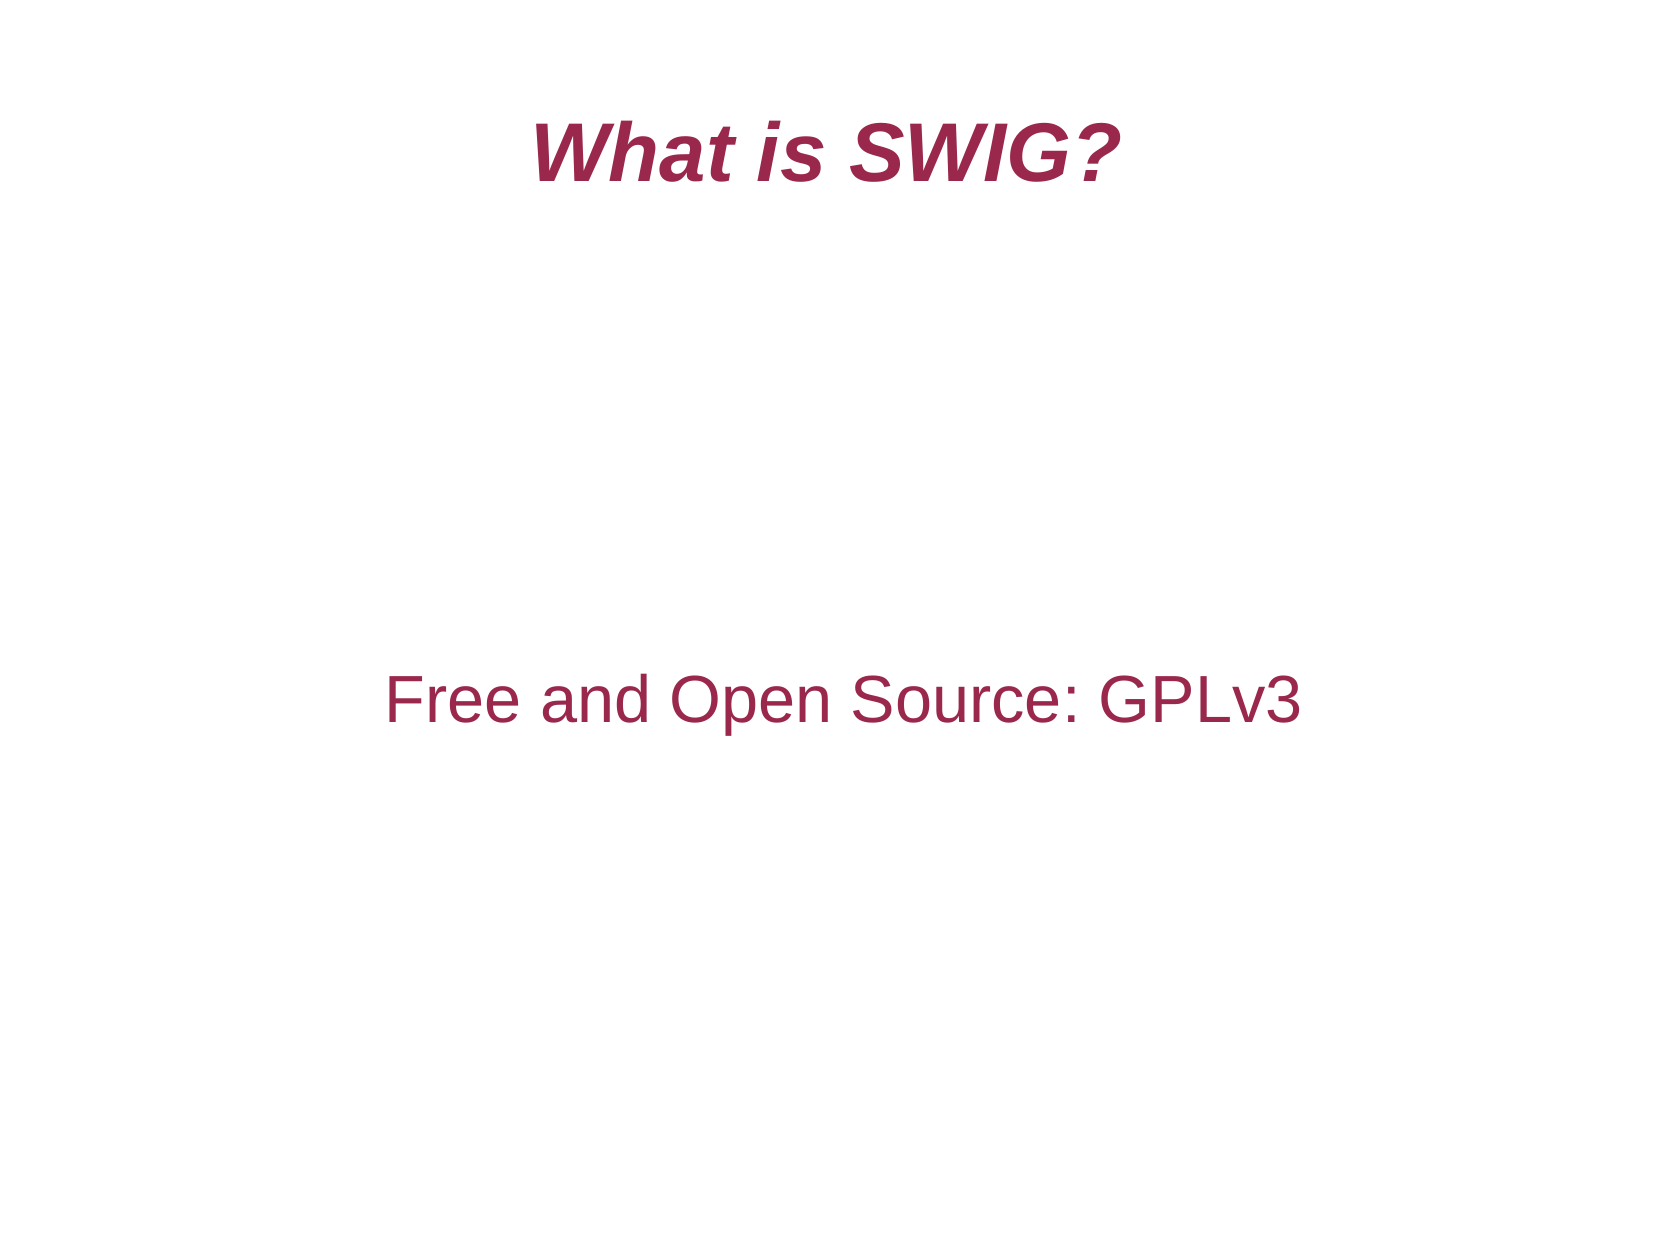

# What is SWIG?
Free and Open Source: GPLv3